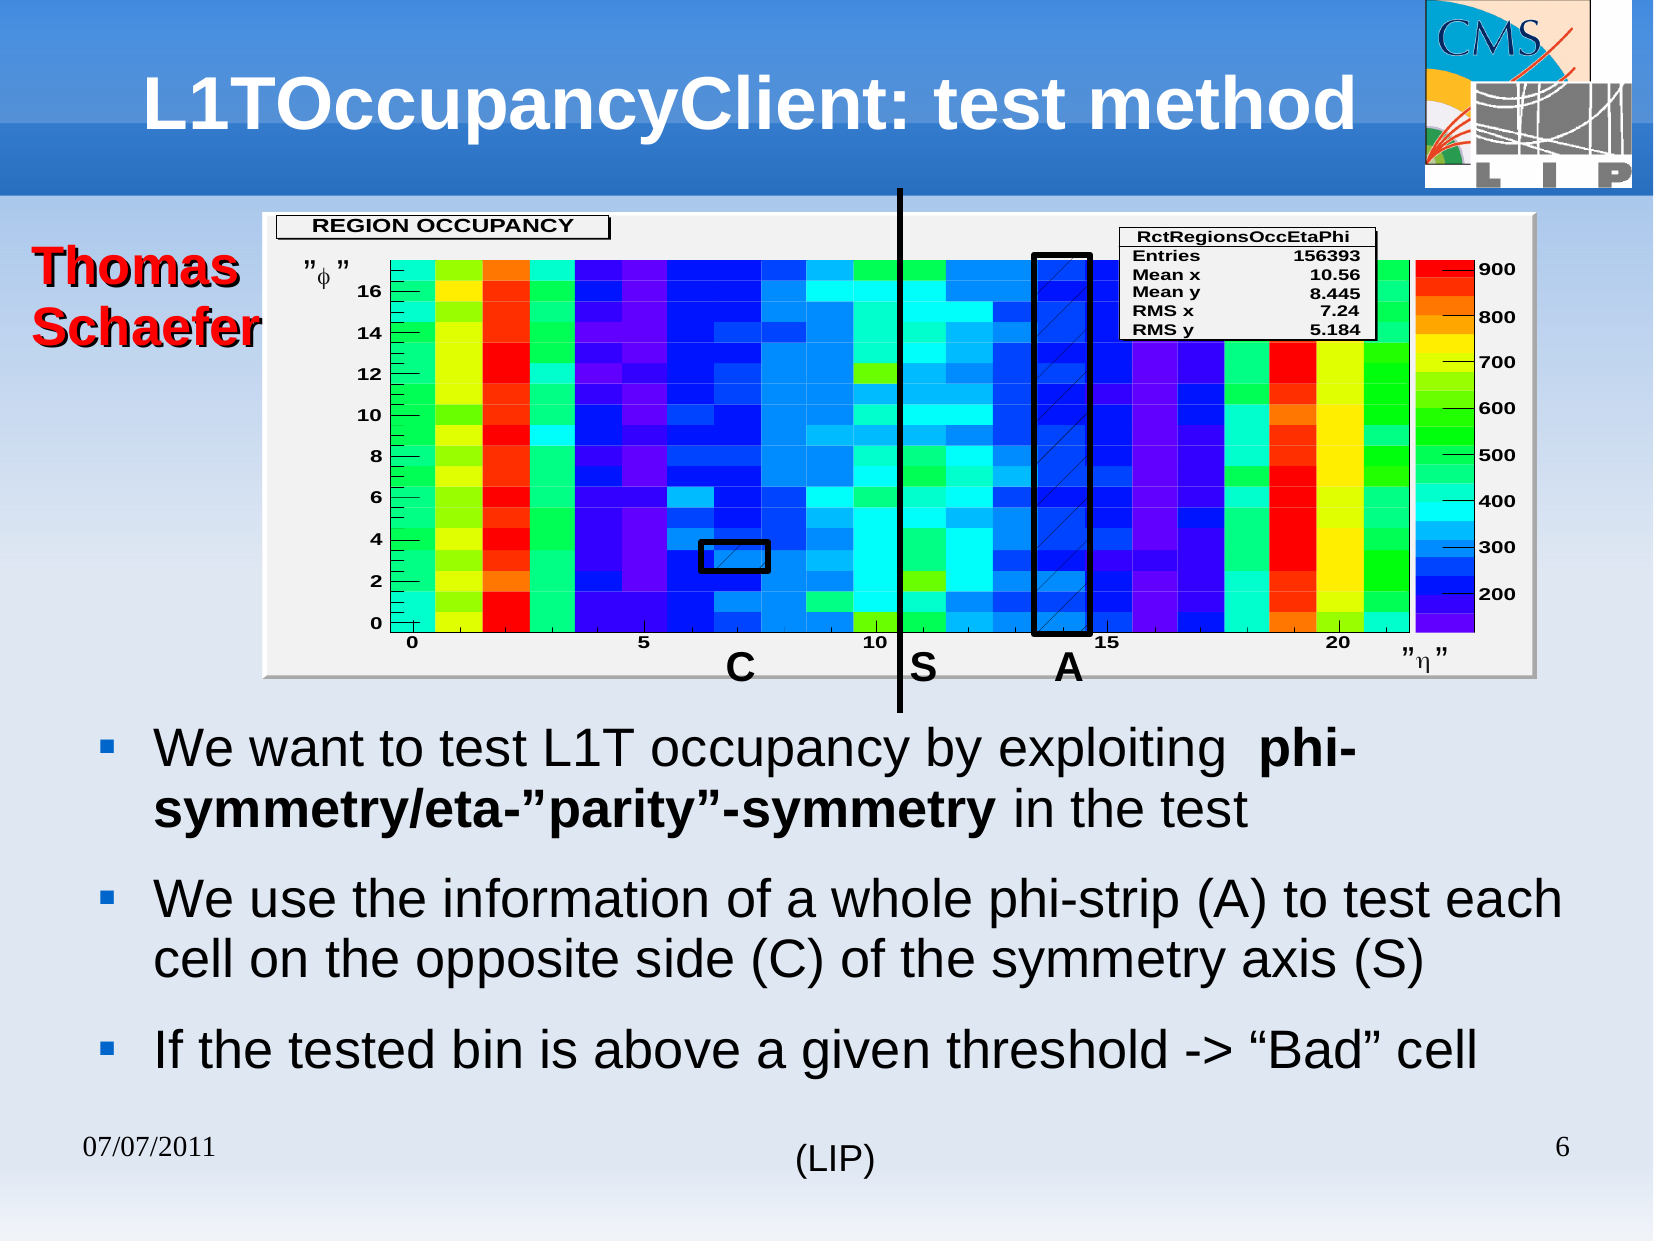

# L1TOccupancyClient: test method
Thomas
Schaefer
” ”
” ”
S
A
C
We want to test L1T occupancy by exploiting phi-symmetry/eta-”parity”-symmetry in the test
We use the information of a whole phi-strip (A) to test each cell on the opposite side (C) of the symmetry axis (S)
If the tested bin is above a given threshold -> “Bad” cell
07/07/2011
6